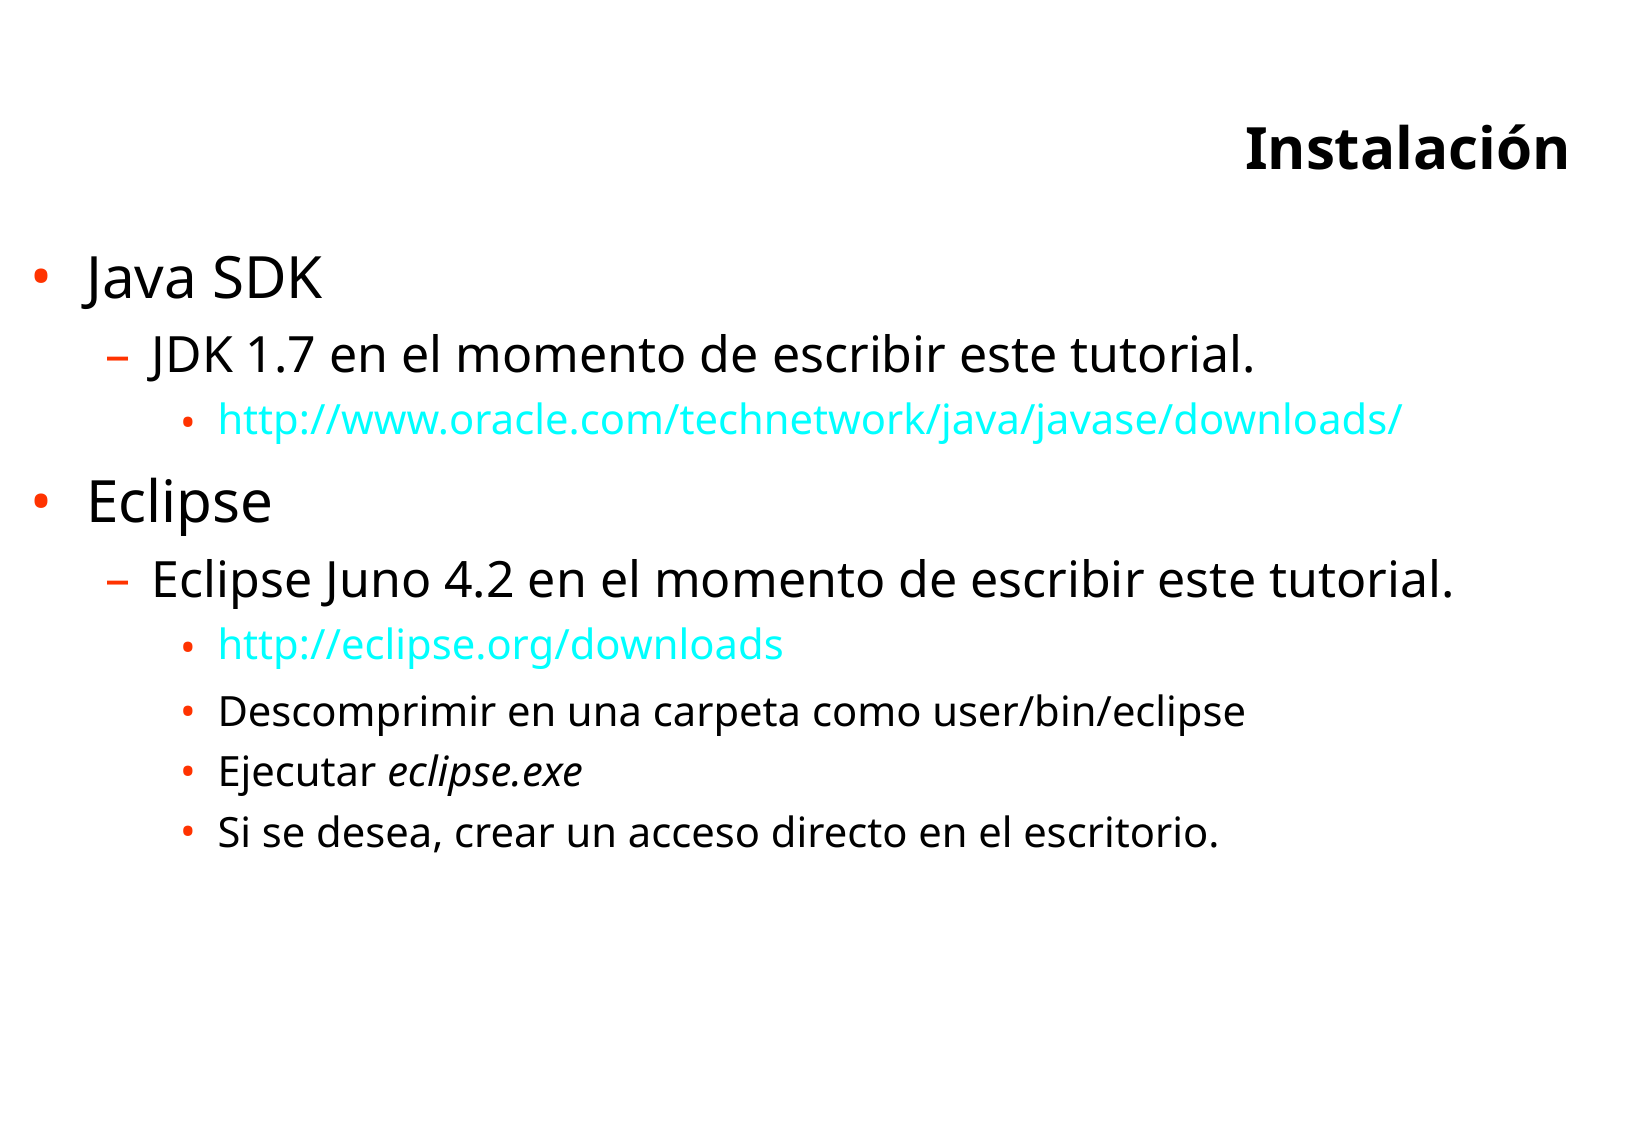

# Instalación
Java SDK
JDK 1.7 en el momento de escribir este tutorial.
http://www.oracle.com/technetwork/java/javase/downloads/
Eclipse
Eclipse Juno 4.2 en el momento de escribir este tutorial.
http://eclipse.org/downloads
Descomprimir en una carpeta como user/bin/eclipse
Ejecutar eclipse.exe
Si se desea, crear un acceso directo en el escritorio.